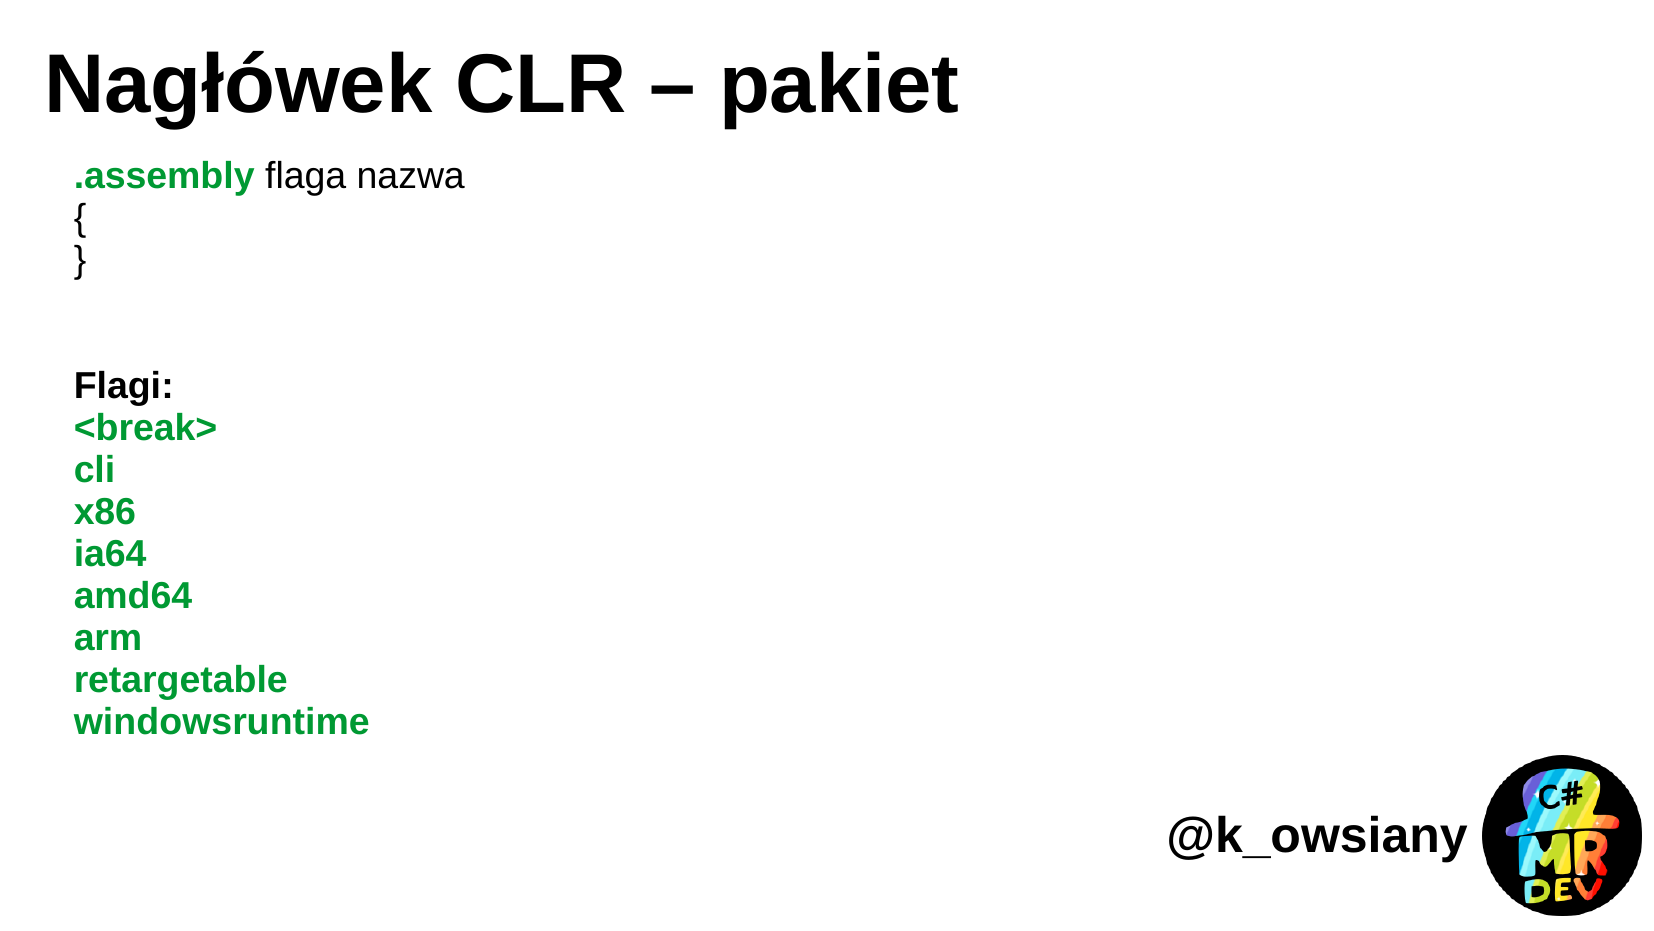

Nagłówek CLR – pakiet
.assembly flaga nazwa
{
}
Flagi:
<break>
cli
x86
ia64
amd64
arm
retargetable
windowsruntime